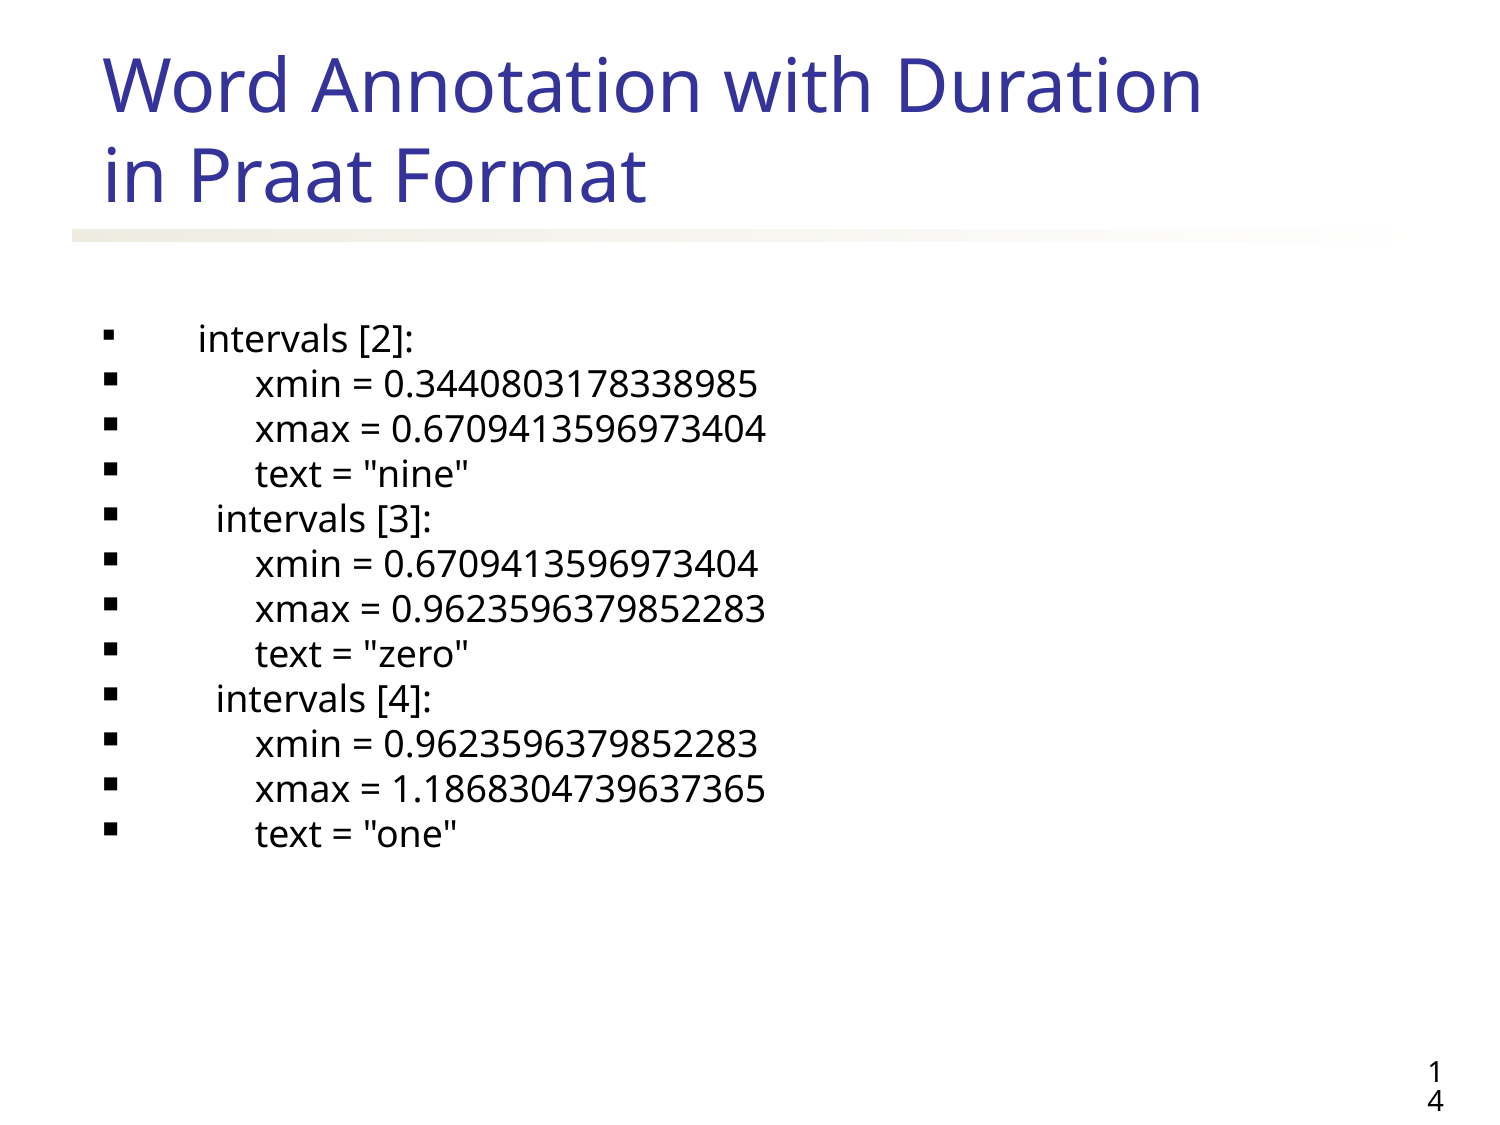

Word Annotation with Duration
in Praat Format
 intervals [2]:
 xmin = 0.3440803178338985
 xmax = 0.6709413596973404
 text = "nine"
 intervals [3]:
 xmin = 0.6709413596973404
 xmax = 0.9623596379852283
 text = "zero"
 intervals [4]:
 xmin = 0.9623596379852283
 xmax = 1.1868304739637365
 text = "one"